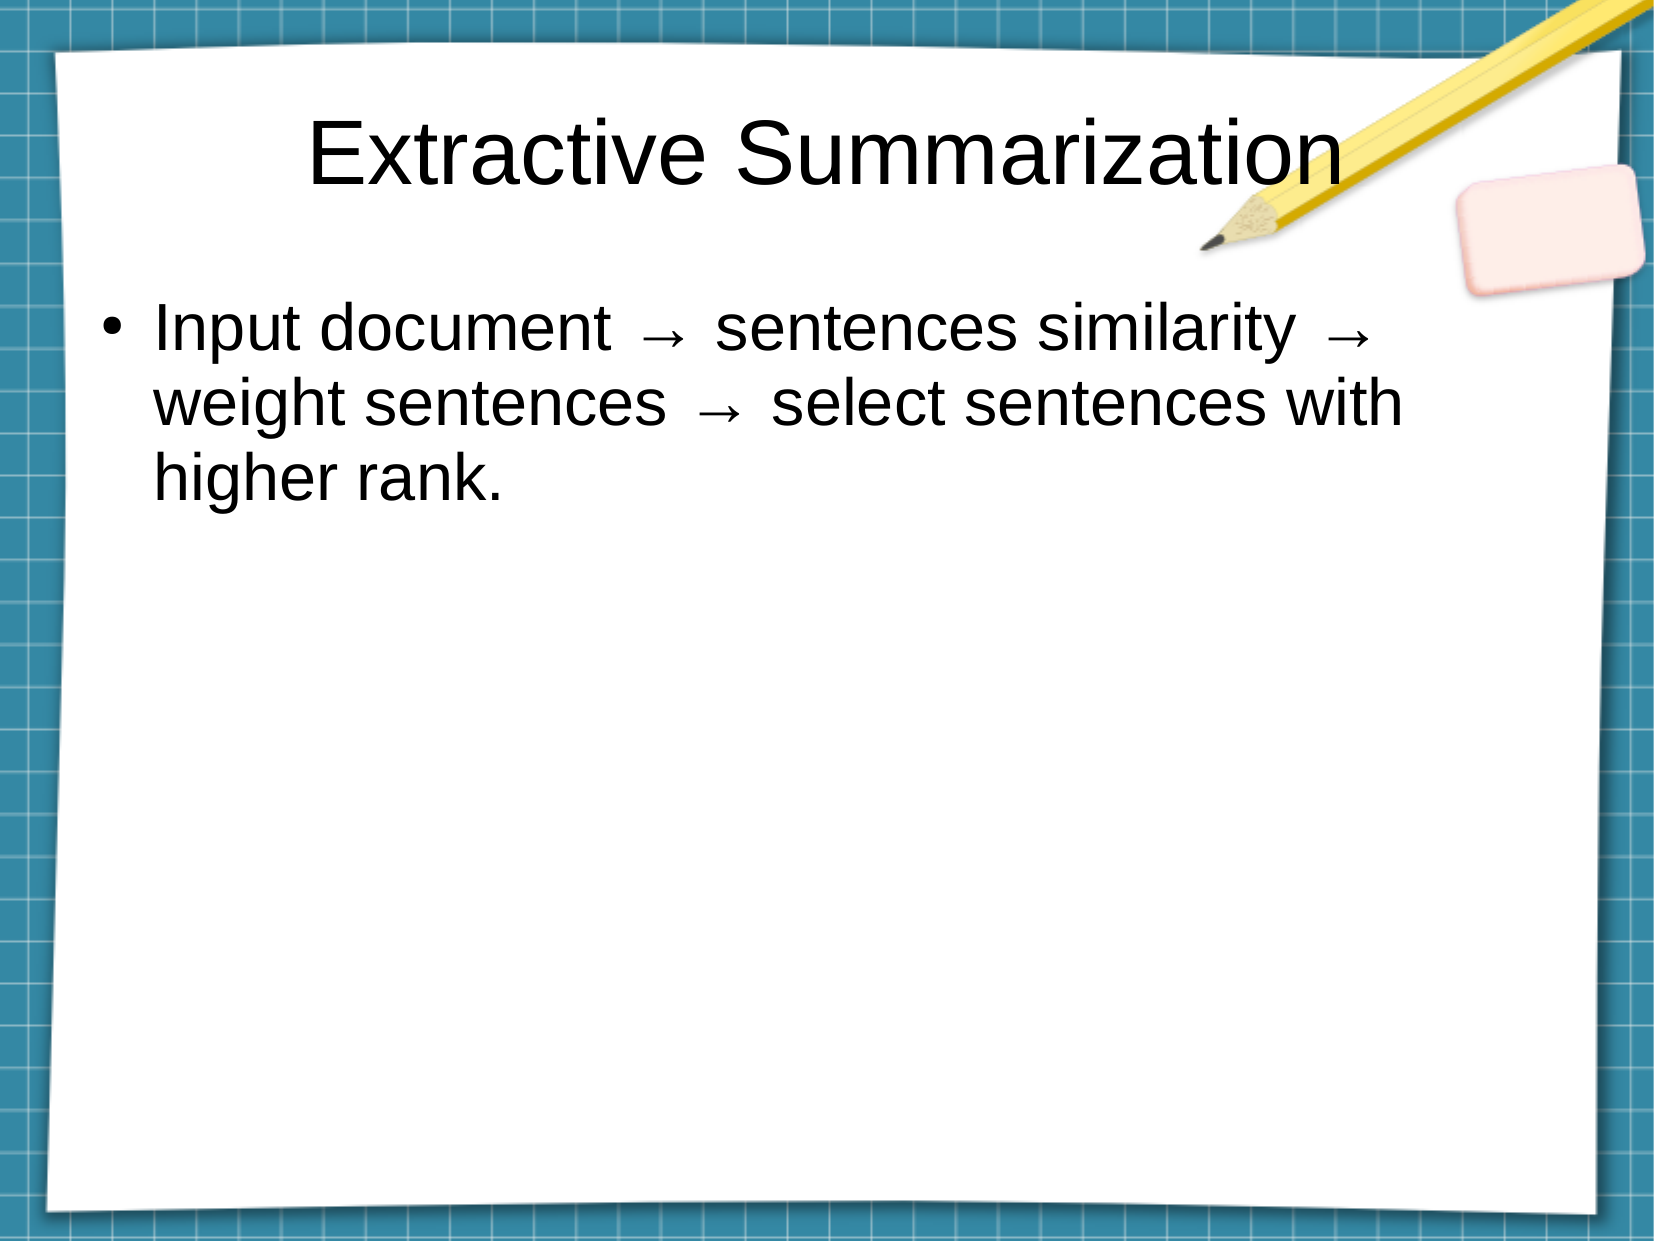

# Extractive Summarization
Input document → sentences similarity → weight sentences → select sentences with higher rank.